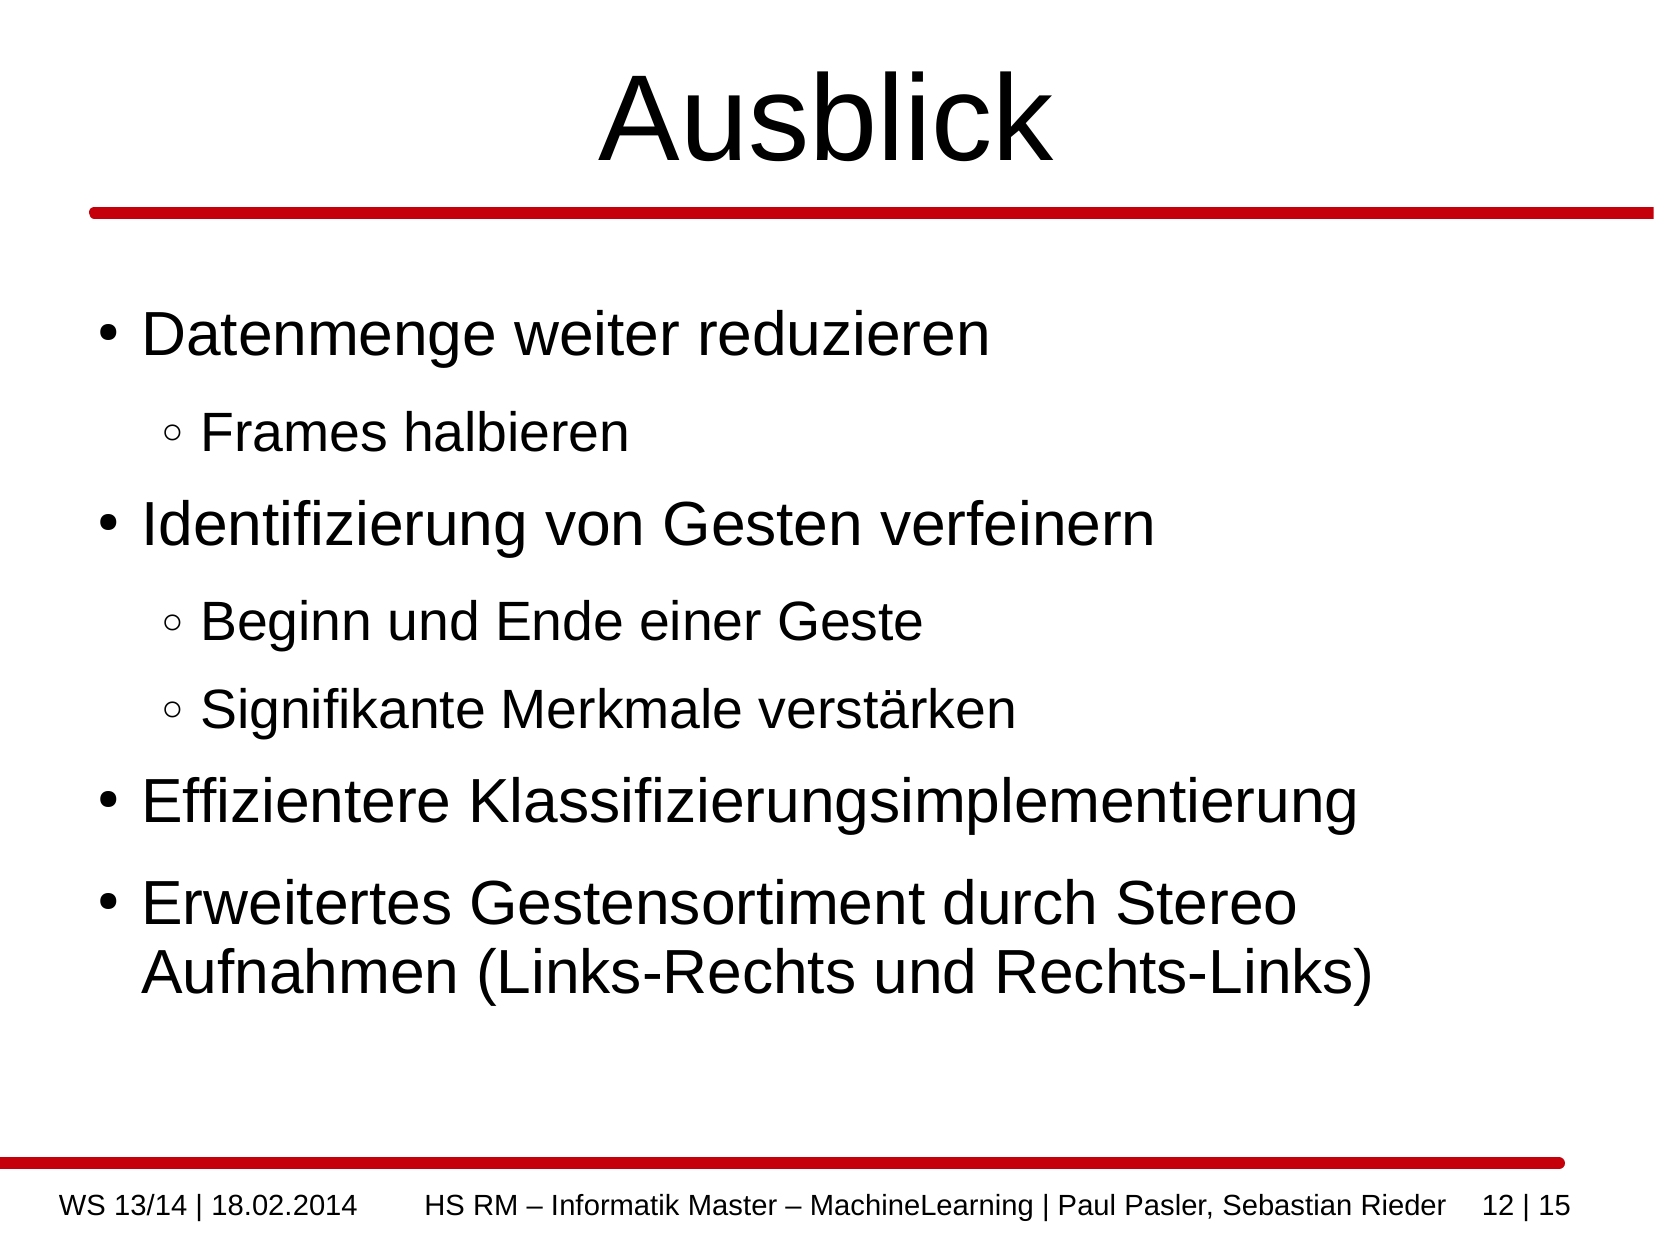

# Ausblick
Datenmenge weiter reduzieren
Frames halbieren
Identifizierung von Gesten verfeinern
Beginn und Ende einer Geste
Signifikante Merkmale verstärken
Effizientere Klassifizierungsimplementierung
Erweitertes Gestensortiment durch Stereo Aufnahmen (Links-Rechts und Rechts-Links)
18.02.2014
12